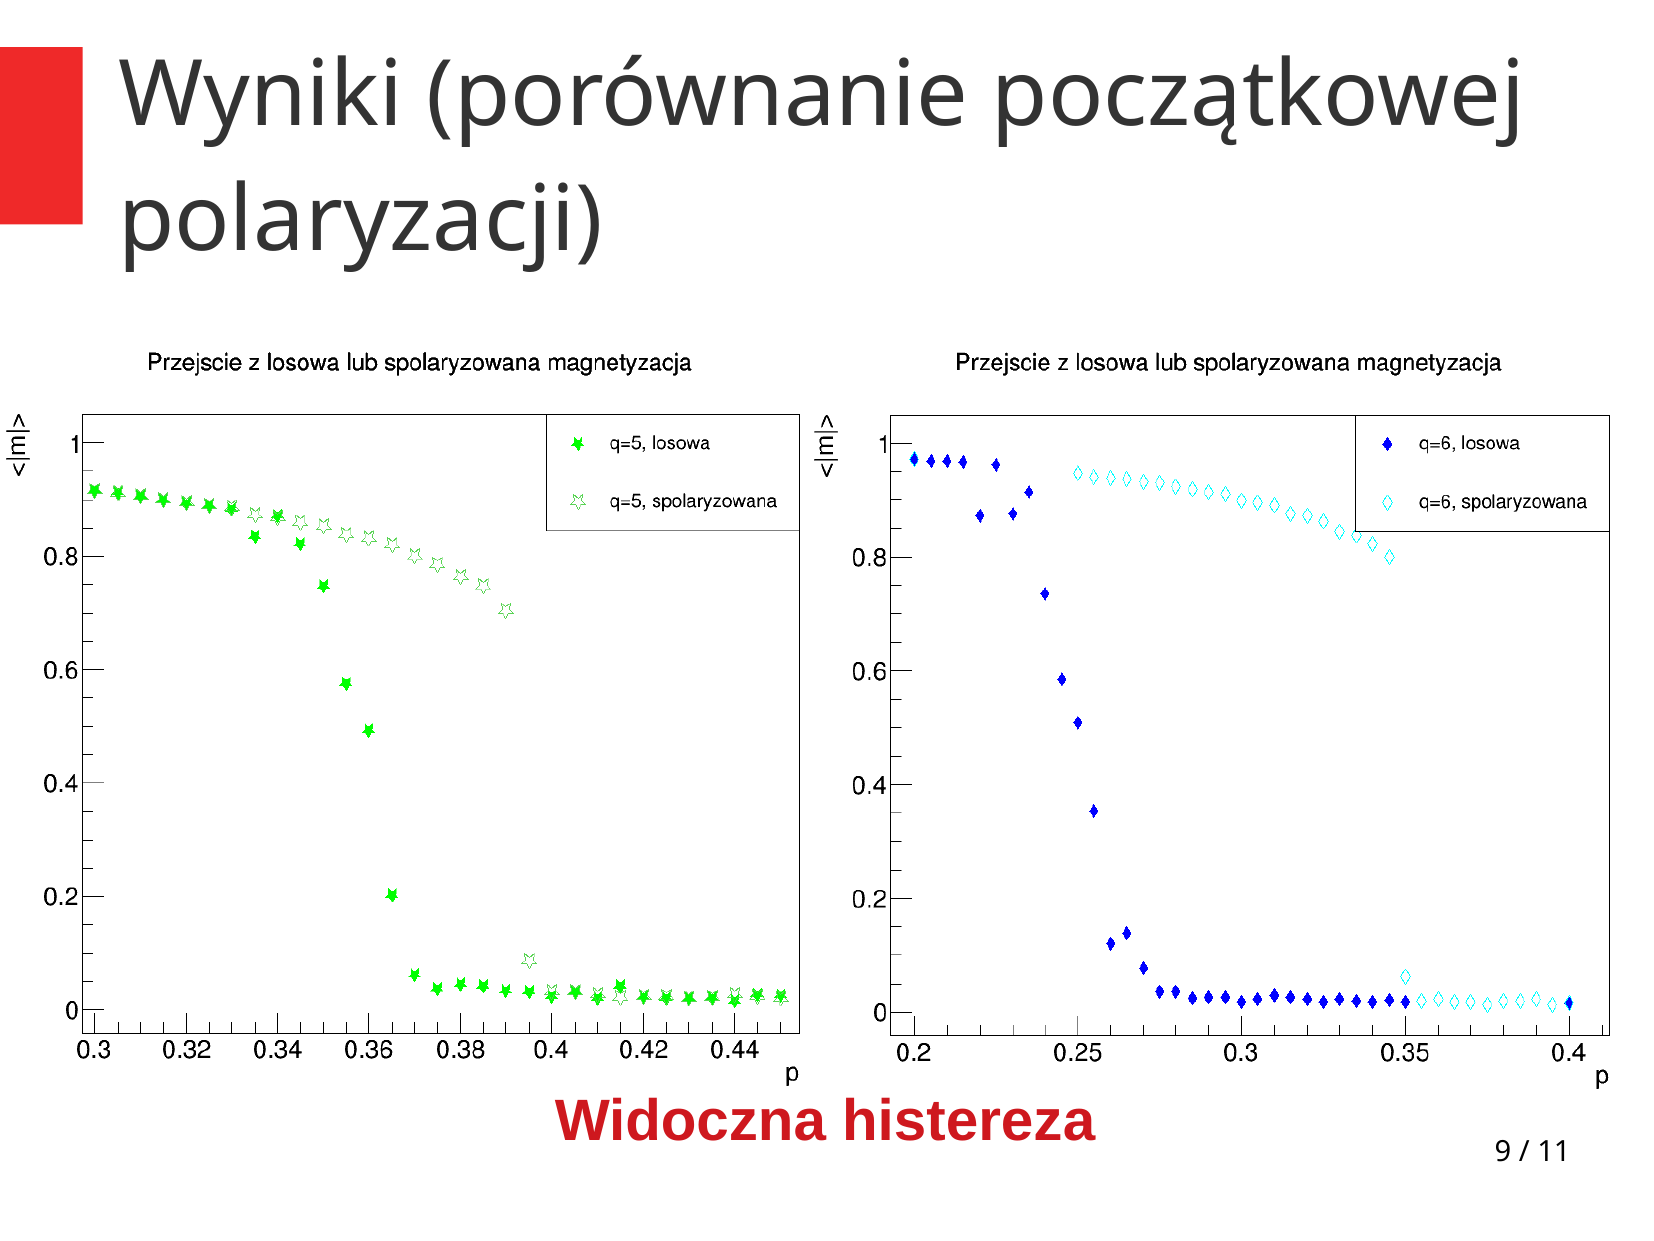

# Wyniki (porównanie początkowej polaryzacji)
Widoczna histereza
9